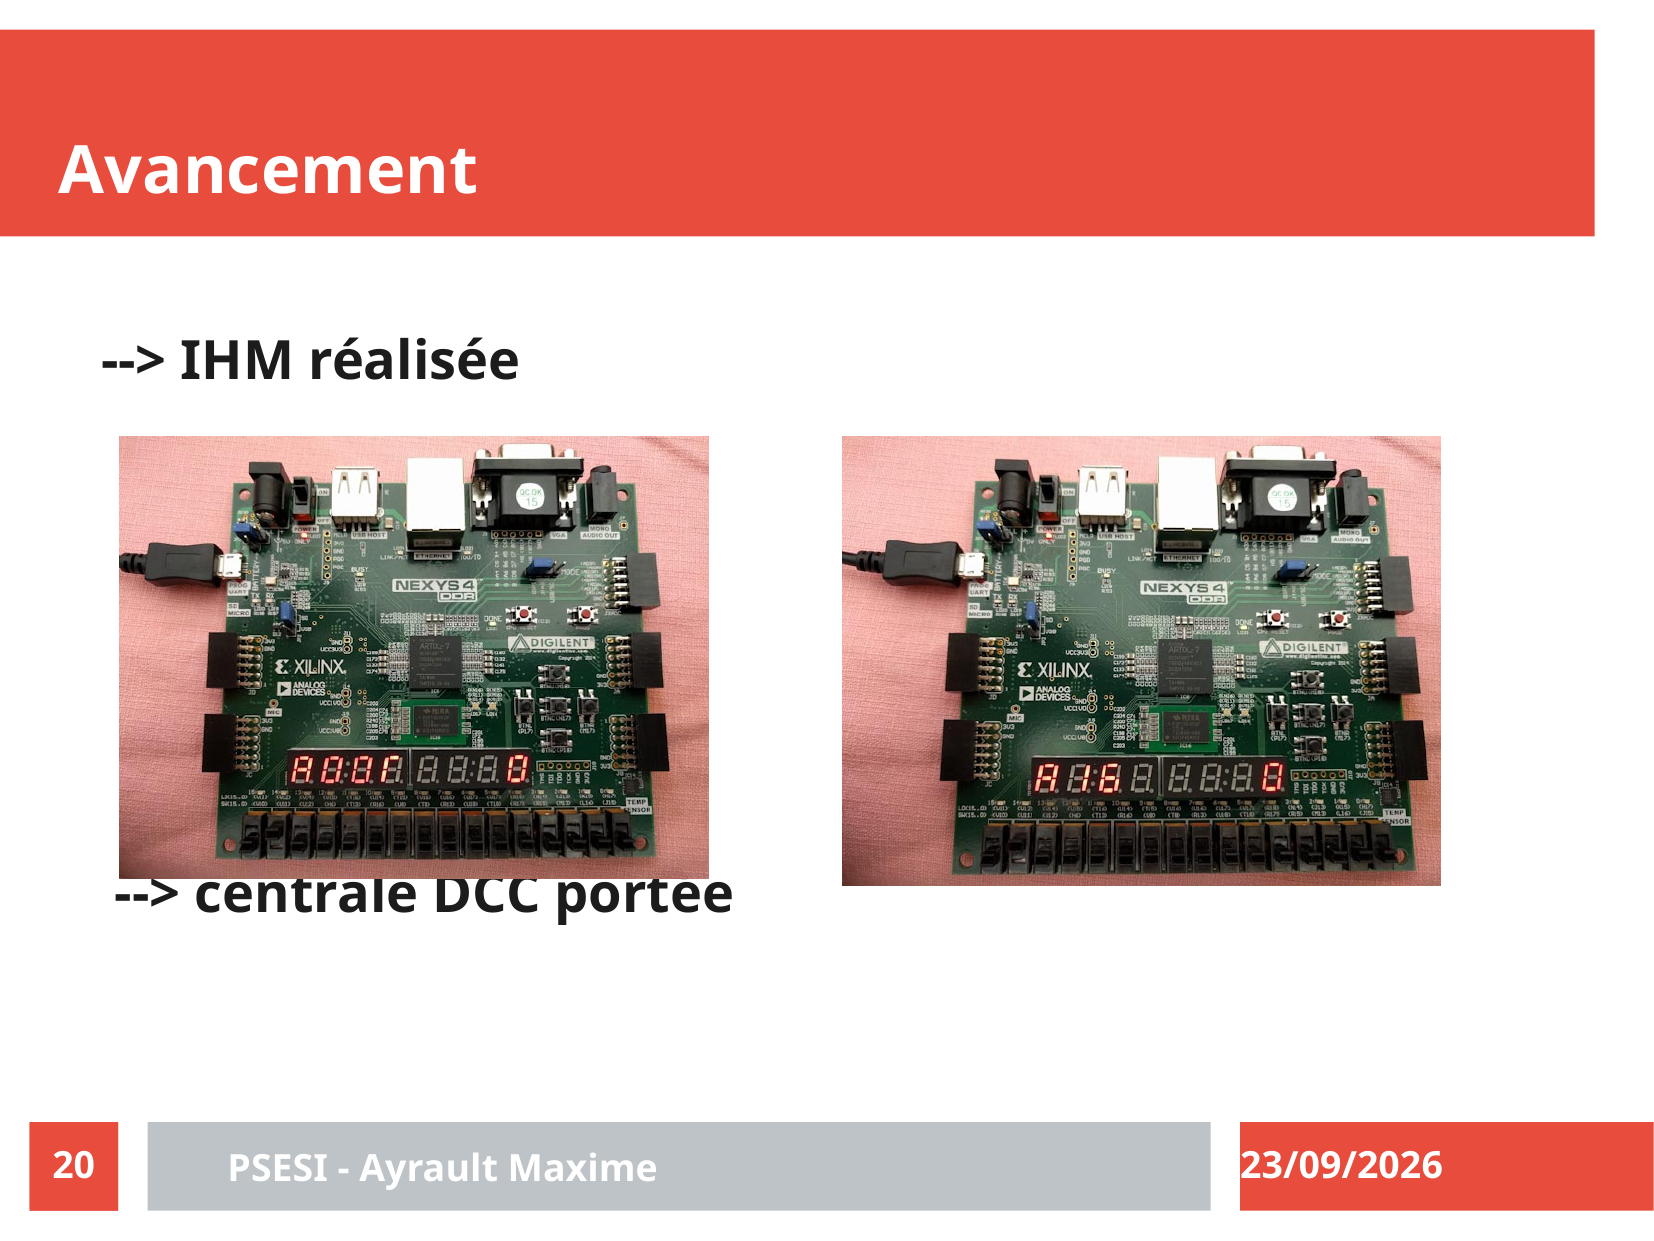

# Avancement
 --> IHM réalisée
 --> centrale DCC portée
PSESI - Ayrault Maxime